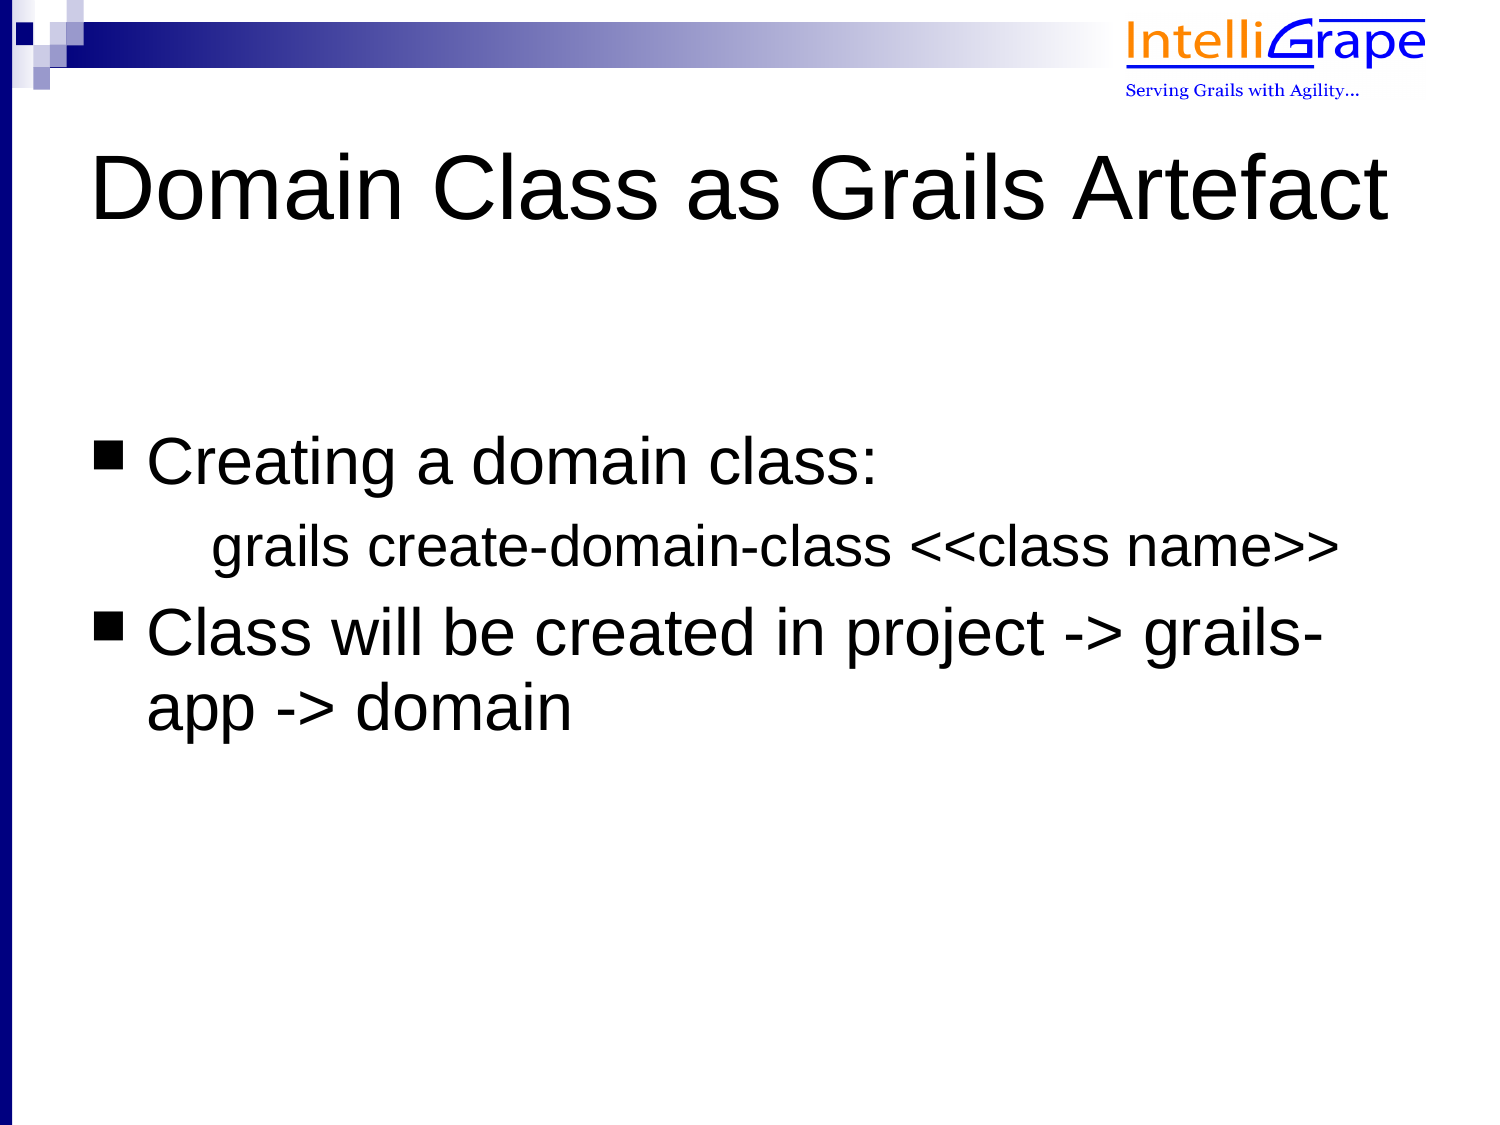

# Domain Class as Grails Artefact
Creating a domain class:
grails create-domain-class <<class name>>
Class will be created in project -> grails-app -> domain